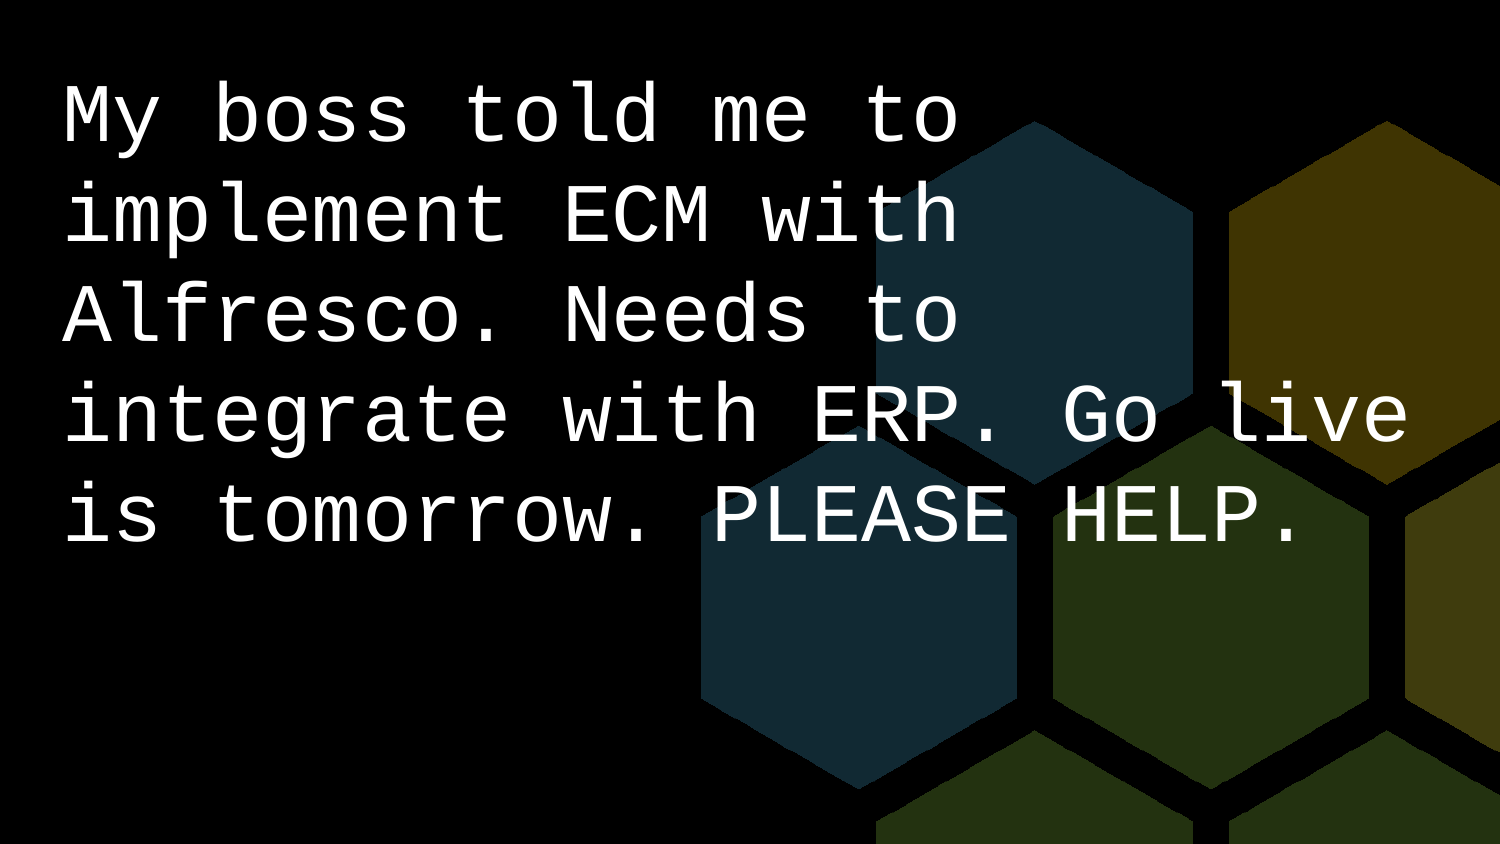

# My boss told me to implement ECM with Alfresco. Needs to integrate with ERP. Go live is tomorrow. PLEASE HELP.